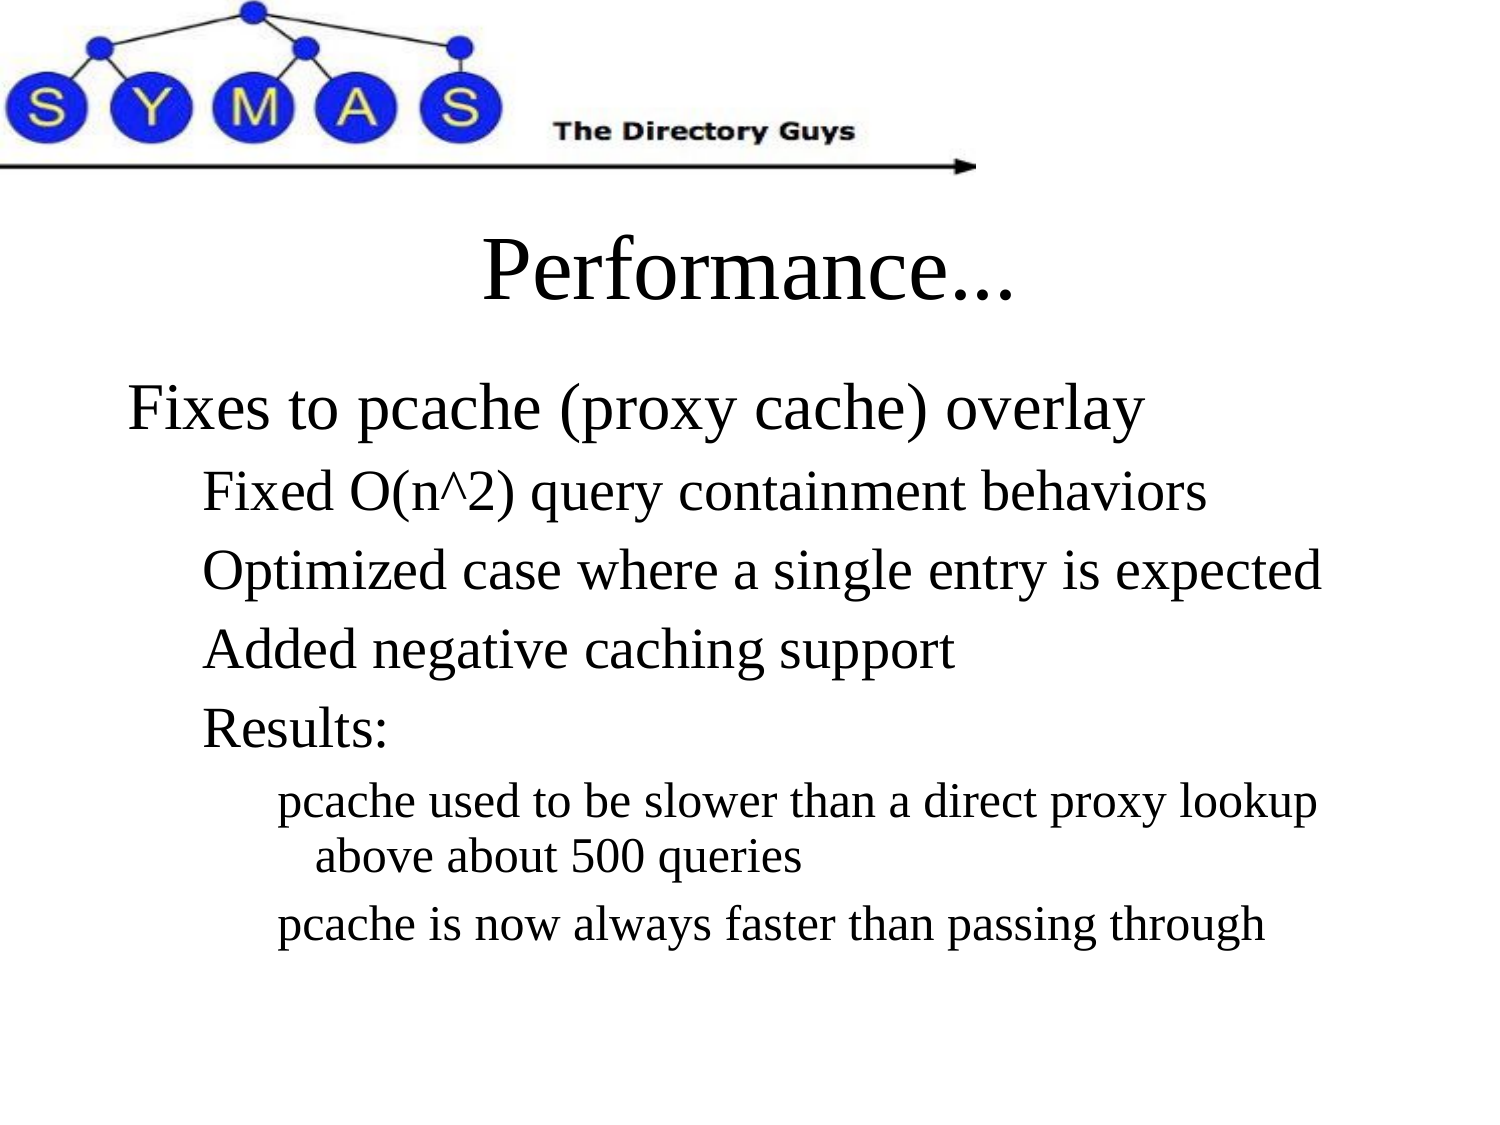

# Performance...
Fixes to pcache (proxy cache) overlay
Fixed O(n^2) query containment behaviors
Optimized case where a single entry is expected
Added negative caching support
Results:
pcache used to be slower than a direct proxy lookup above about 500 queries
pcache is now always faster than passing through